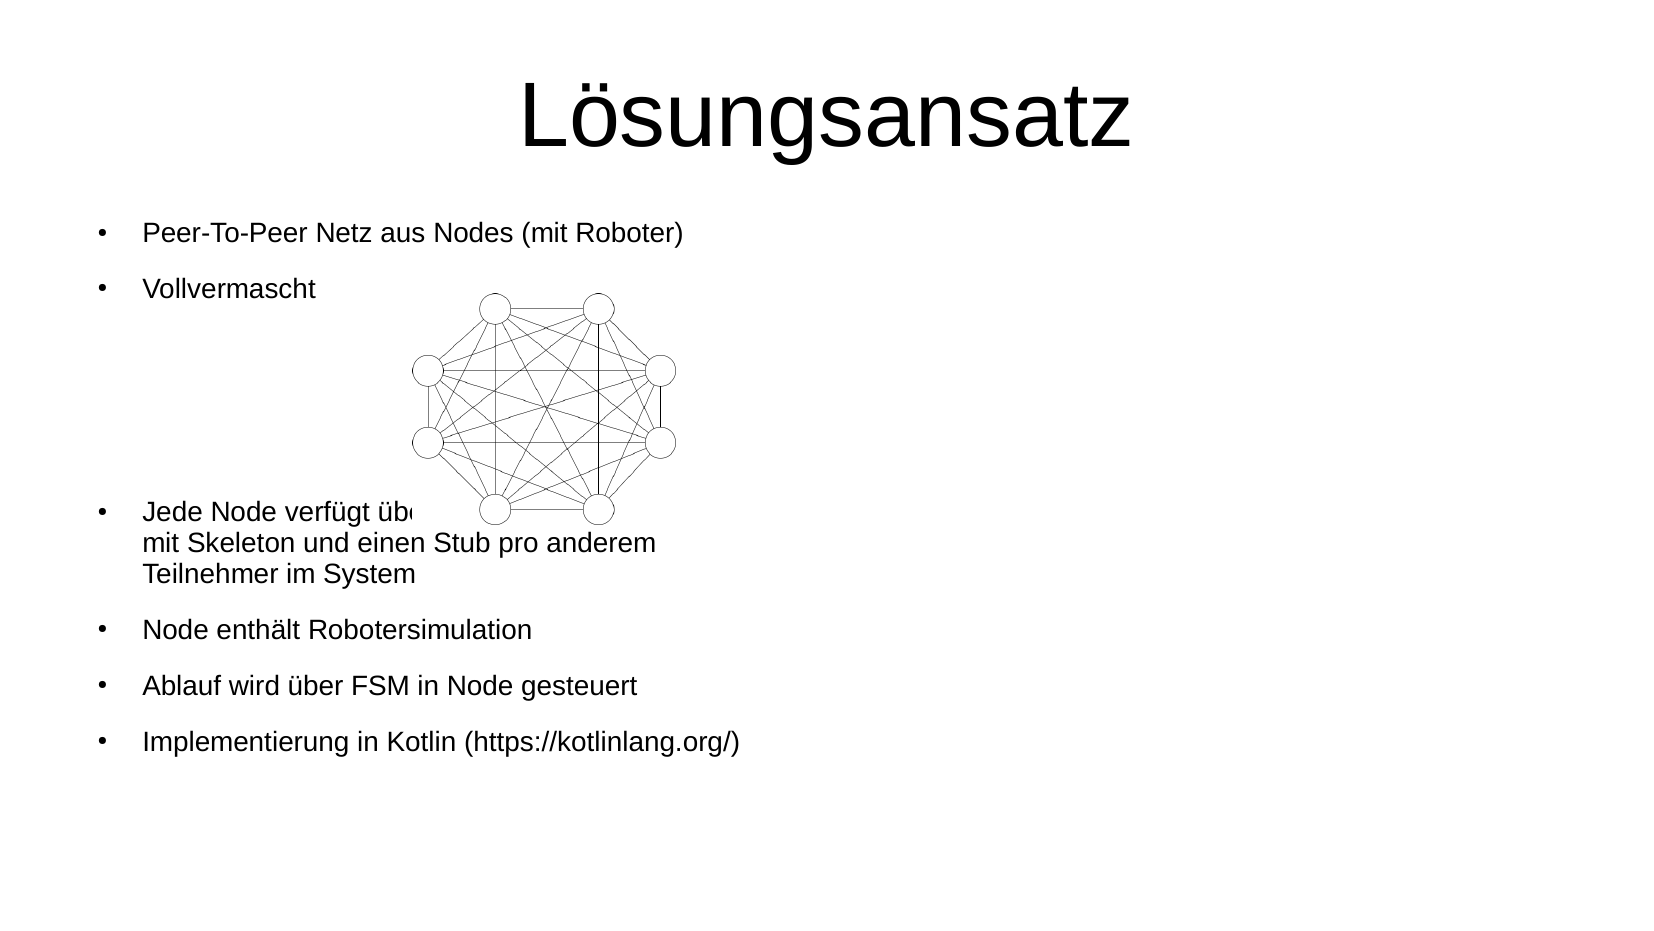

# Lösungsansatz
Peer-To-Peer Netz aus Nodes (mit Roboter)
Vollvermascht
Jede Node verfügt über einen Server
mit Skeleton und einen Stub pro anderem
Teilnehmer im System
Node enthält Robotersimulation
Ablauf wird über FSM in Node gesteuert
Implementierung in Kotlin (https://kotlinlang.org/)